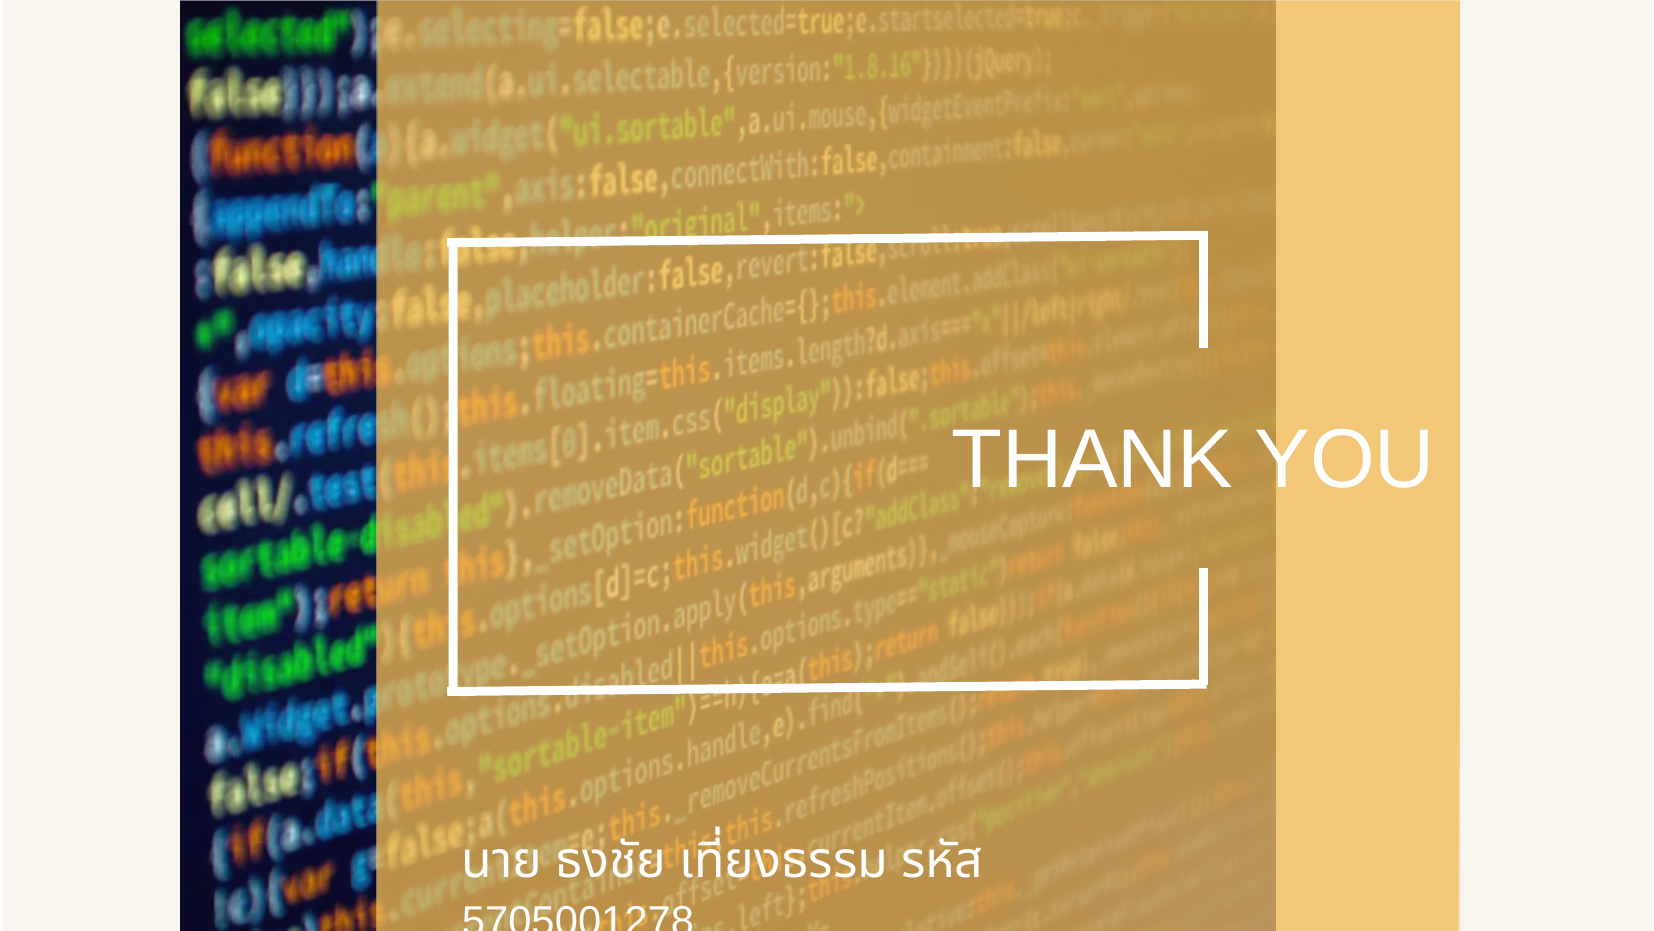

THANK YOU
นาย ธงชัย เที่ยงธรรม รหัส 5705001278